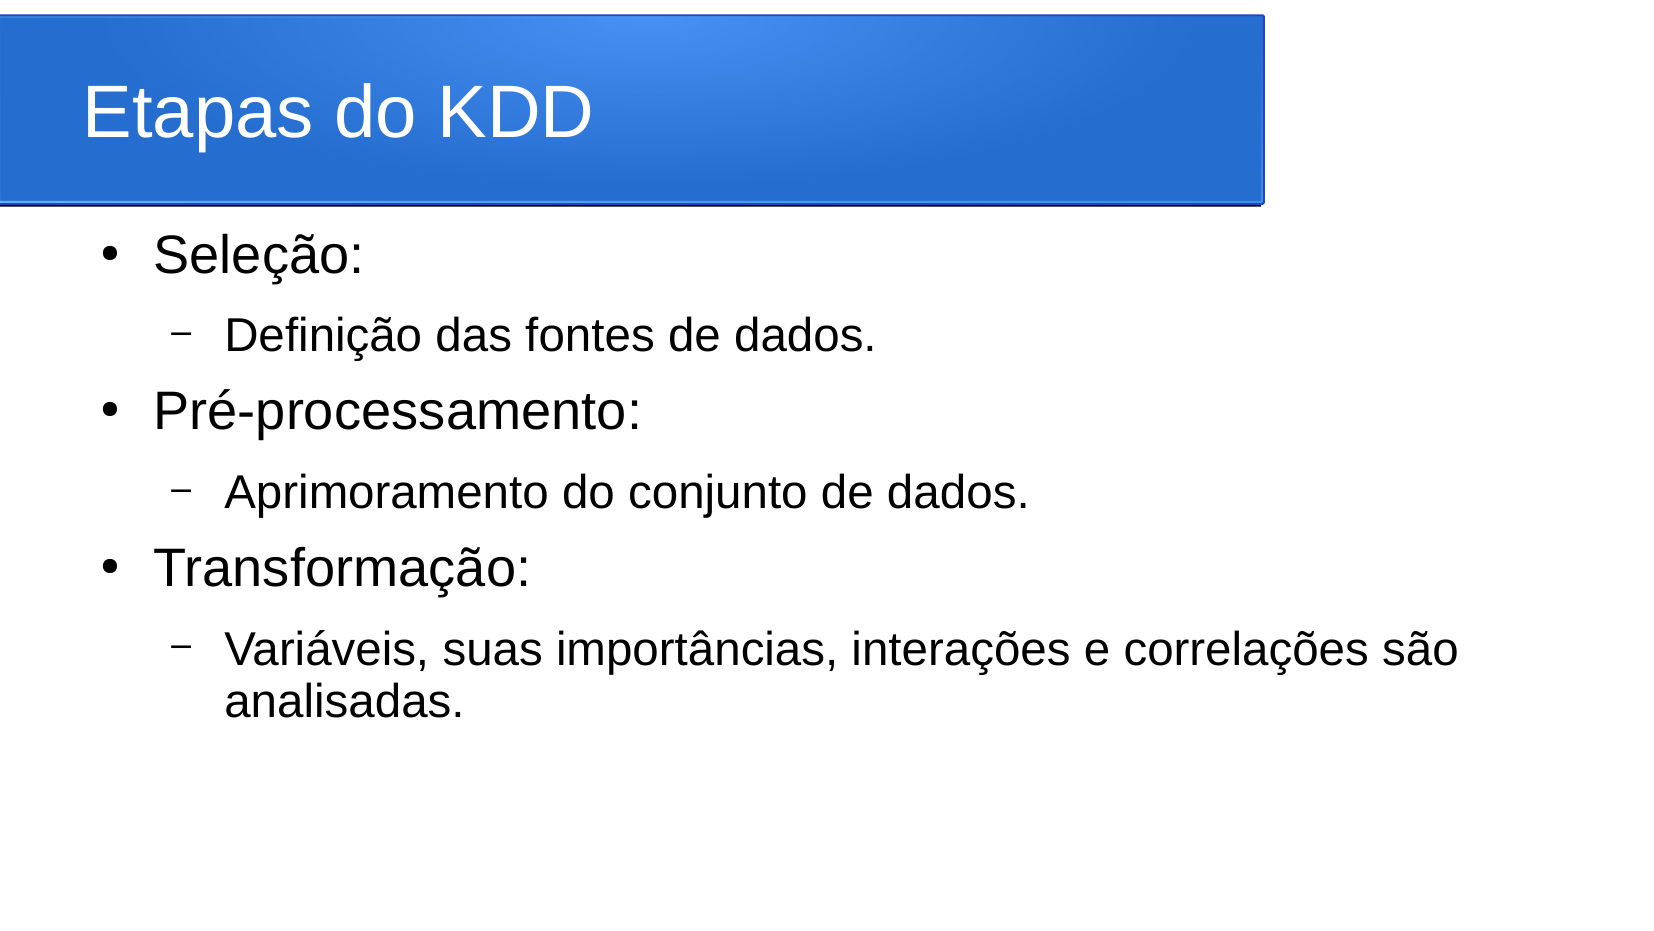

# Etapas do KDD
Seleção:
Definição das fontes de dados.
Pré-processamento:
Aprimoramento do conjunto de dados.
Transformação:
Variáveis, suas importâncias, interações e correlações são analisadas.